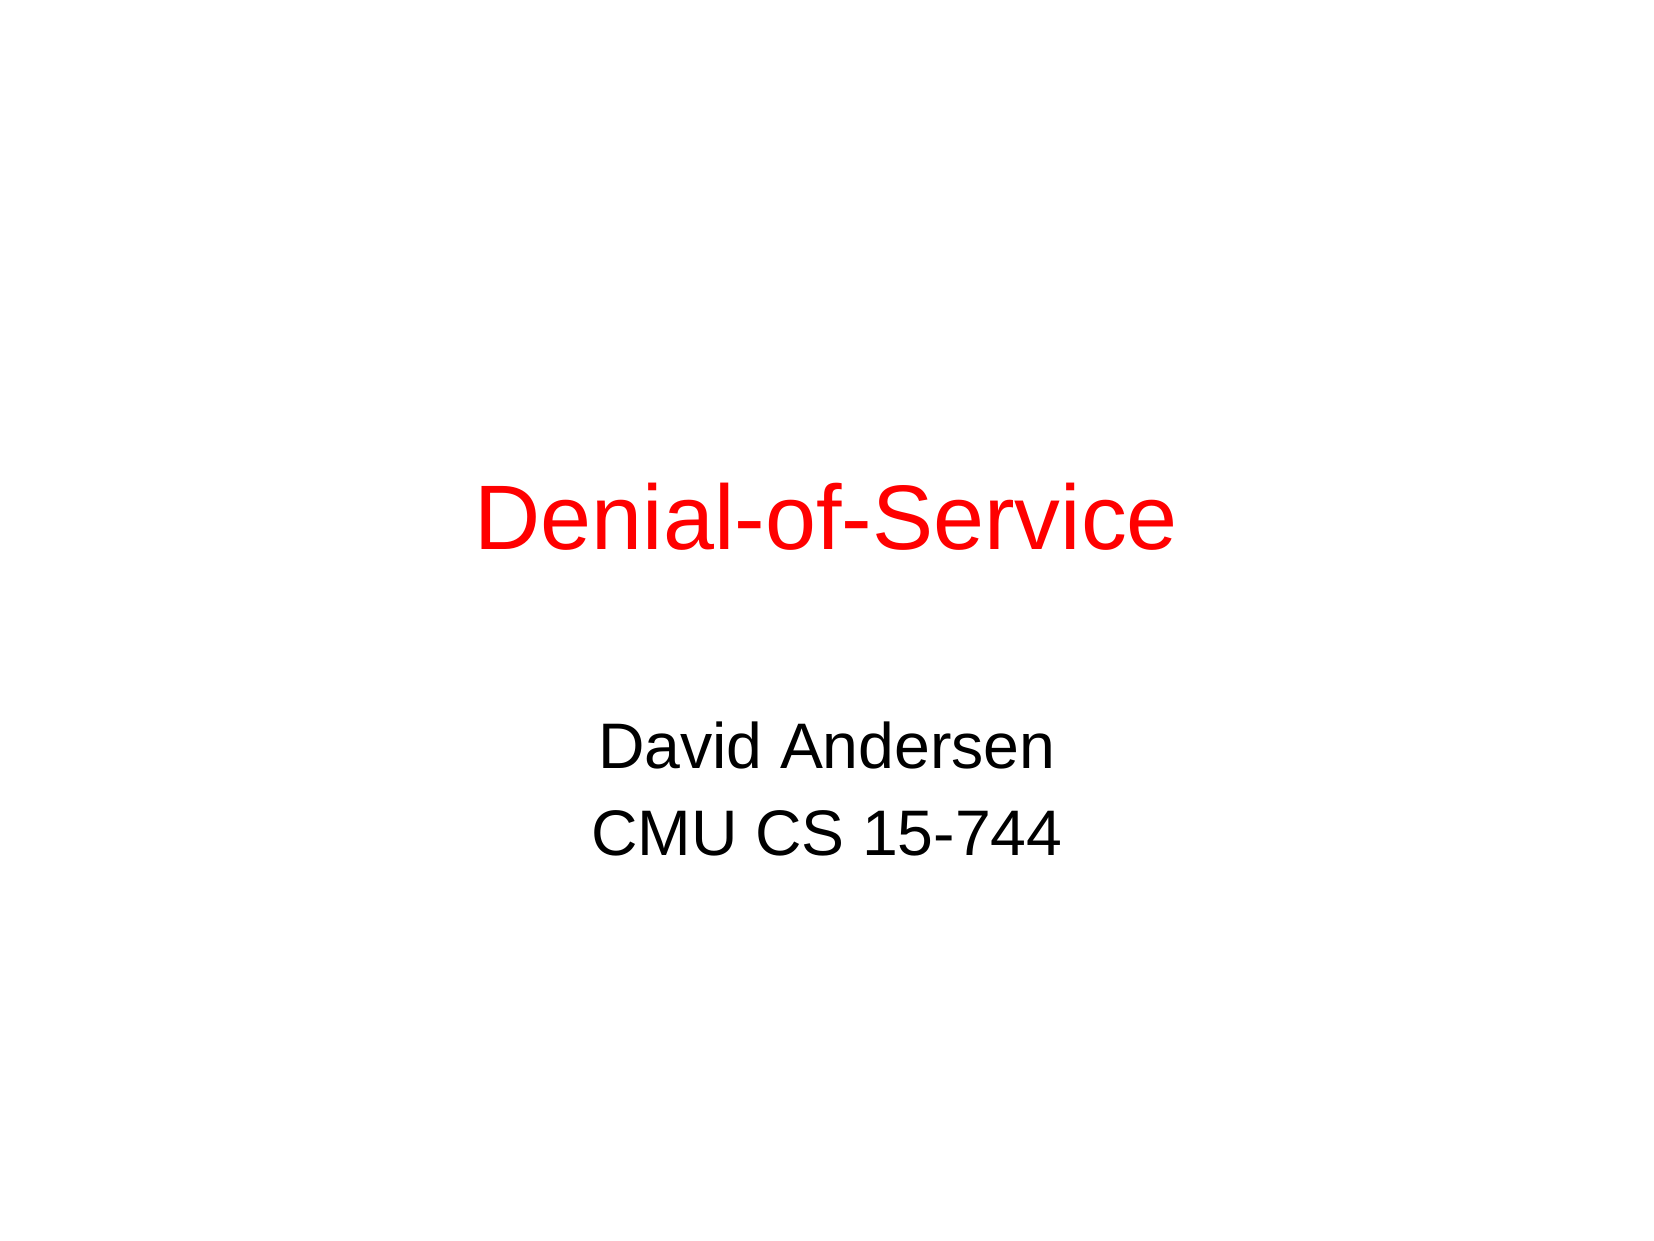

# Denial-of-Service
David Andersen
CMU CS 15-744